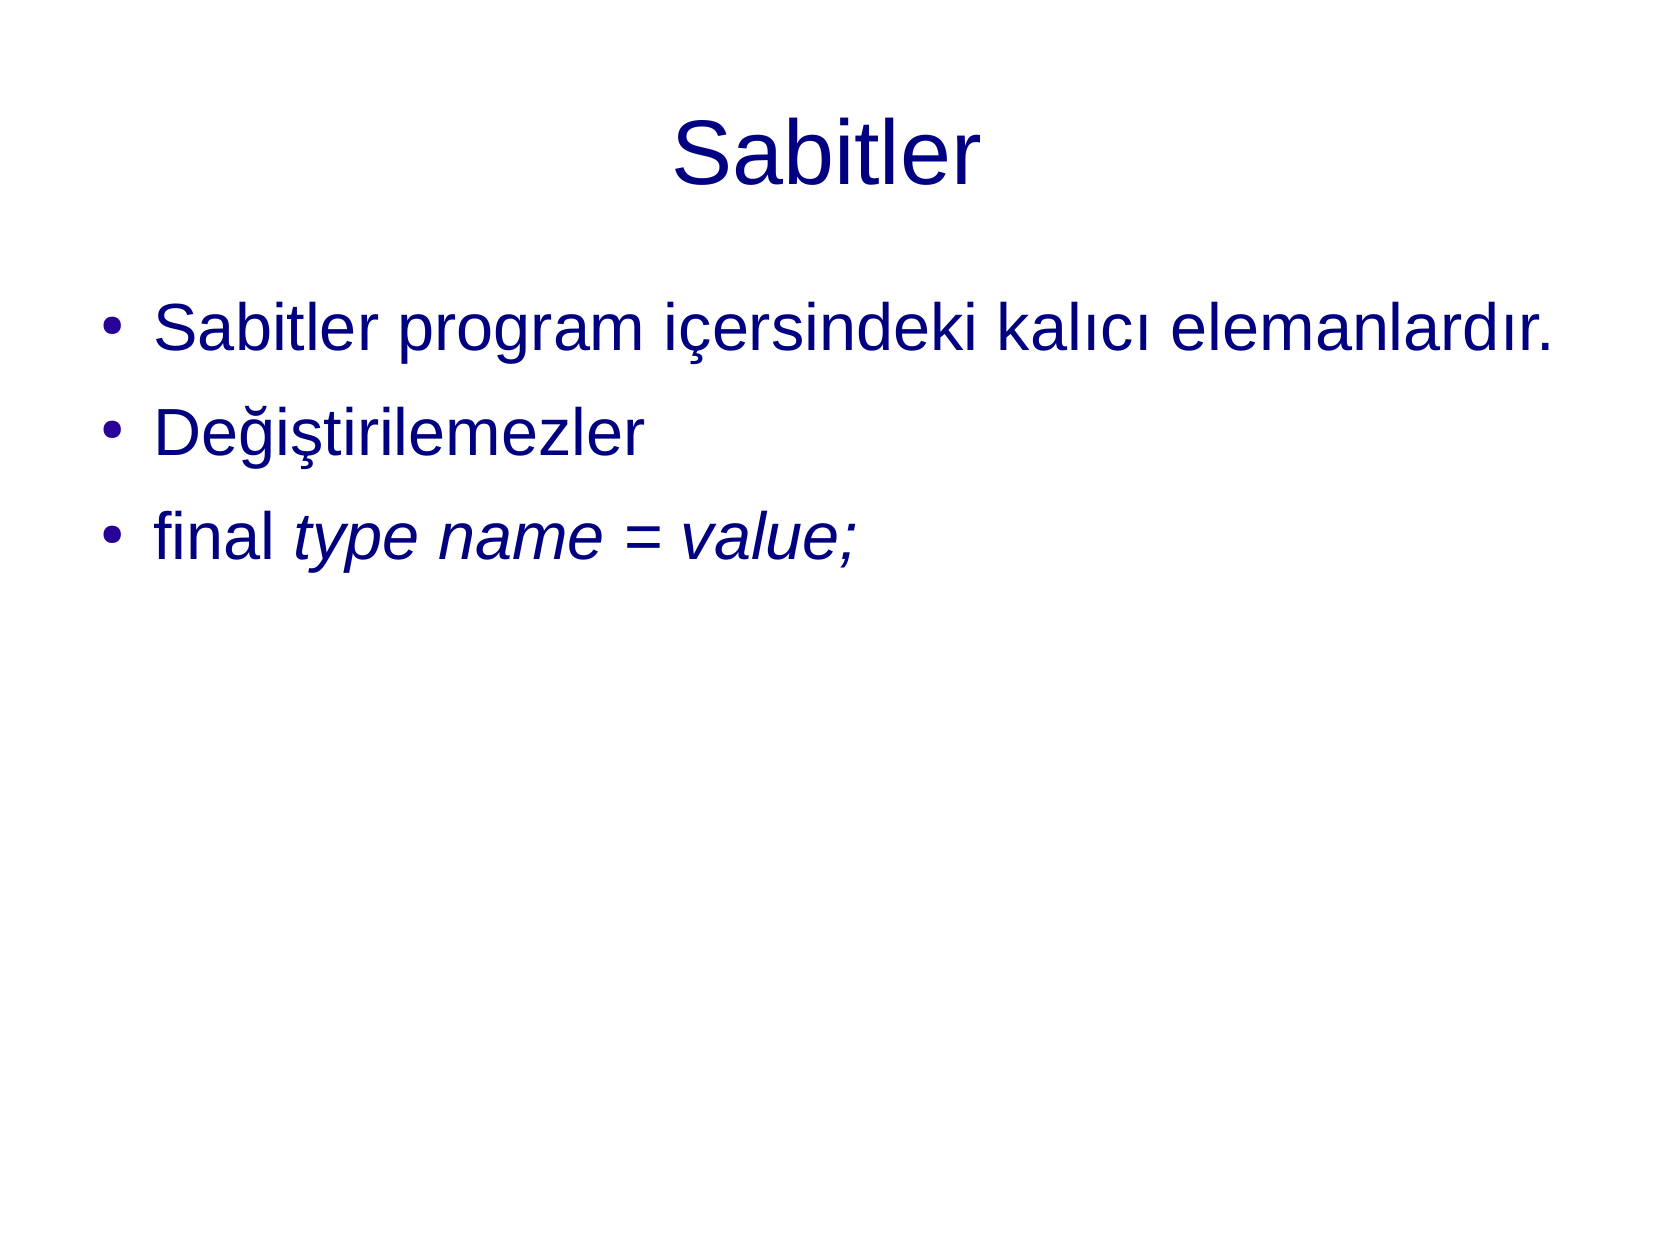

# Sabitler
Sabitler program içersindeki kalıcı elemanlardır.
Değiştirilemezler
final type name = value;